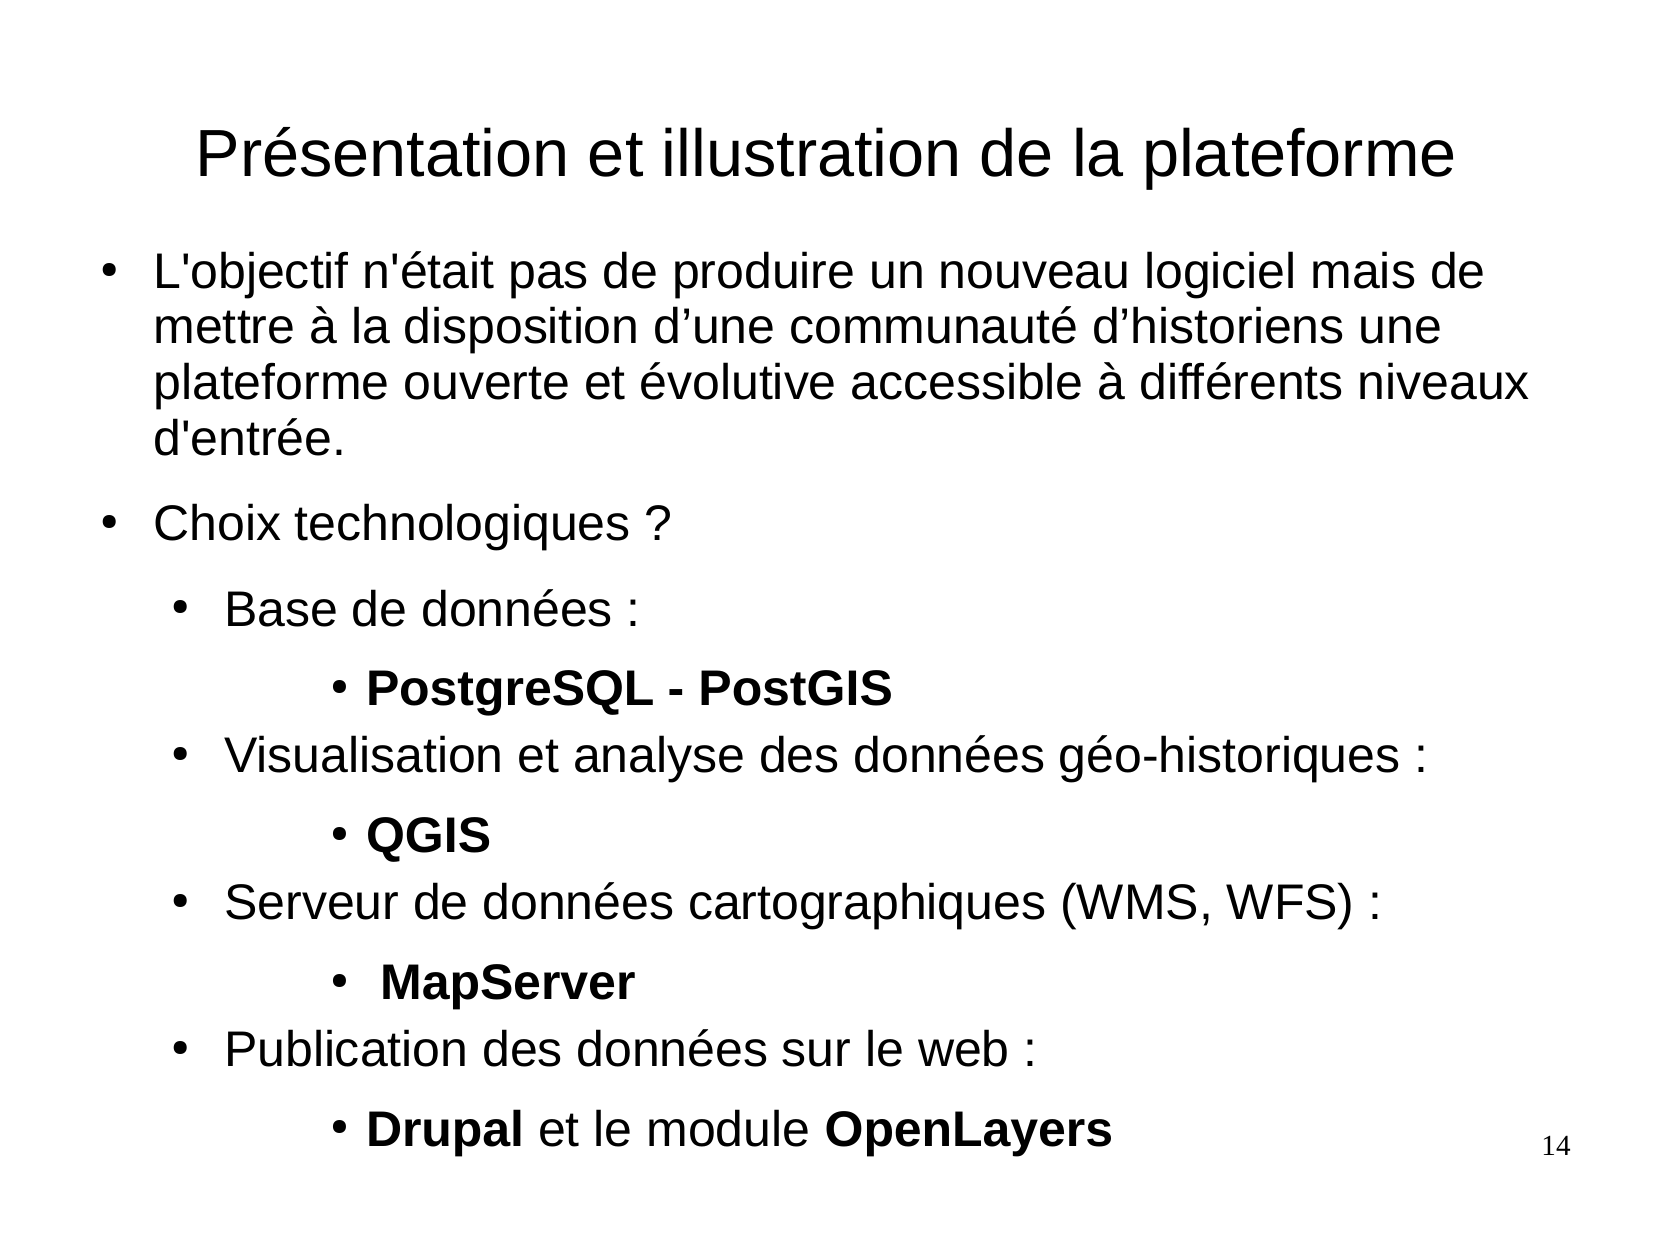

# Présentation et illustration de la plateforme
L'objectif n'était pas de produire un nouveau logiciel mais de mettre à la disposition d’une communauté d’historiens une plateforme ouverte et évolutive accessible à différents niveaux d'entrée.
Choix technologiques ?
Base de données :
PostgreSQL - PostGIS
Visualisation et analyse des données géo-historiques :
QGIS
Serveur de données cartographiques (WMS, WFS) :
 MapServer
Publication des données sur le web :
Drupal et le module OpenLayers
14